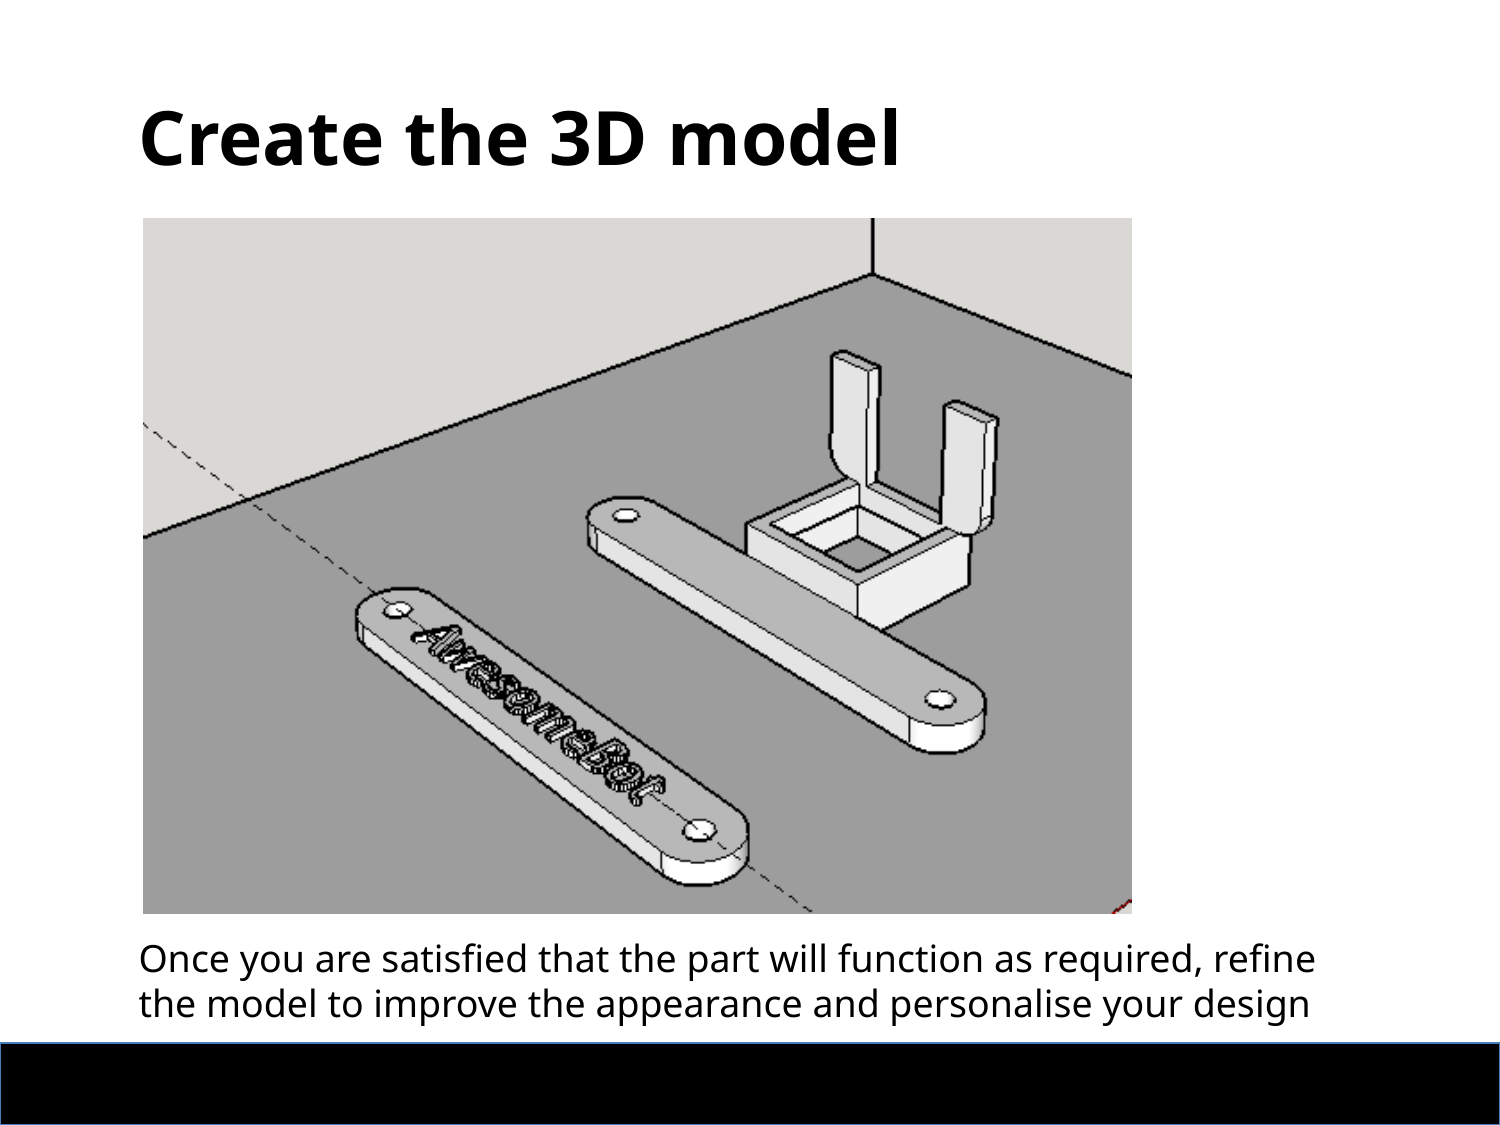

# Create the 3D model
Once you are satisfied that the part will function as required, refine the model to improve the appearance and personalise your design
Bits & Bots